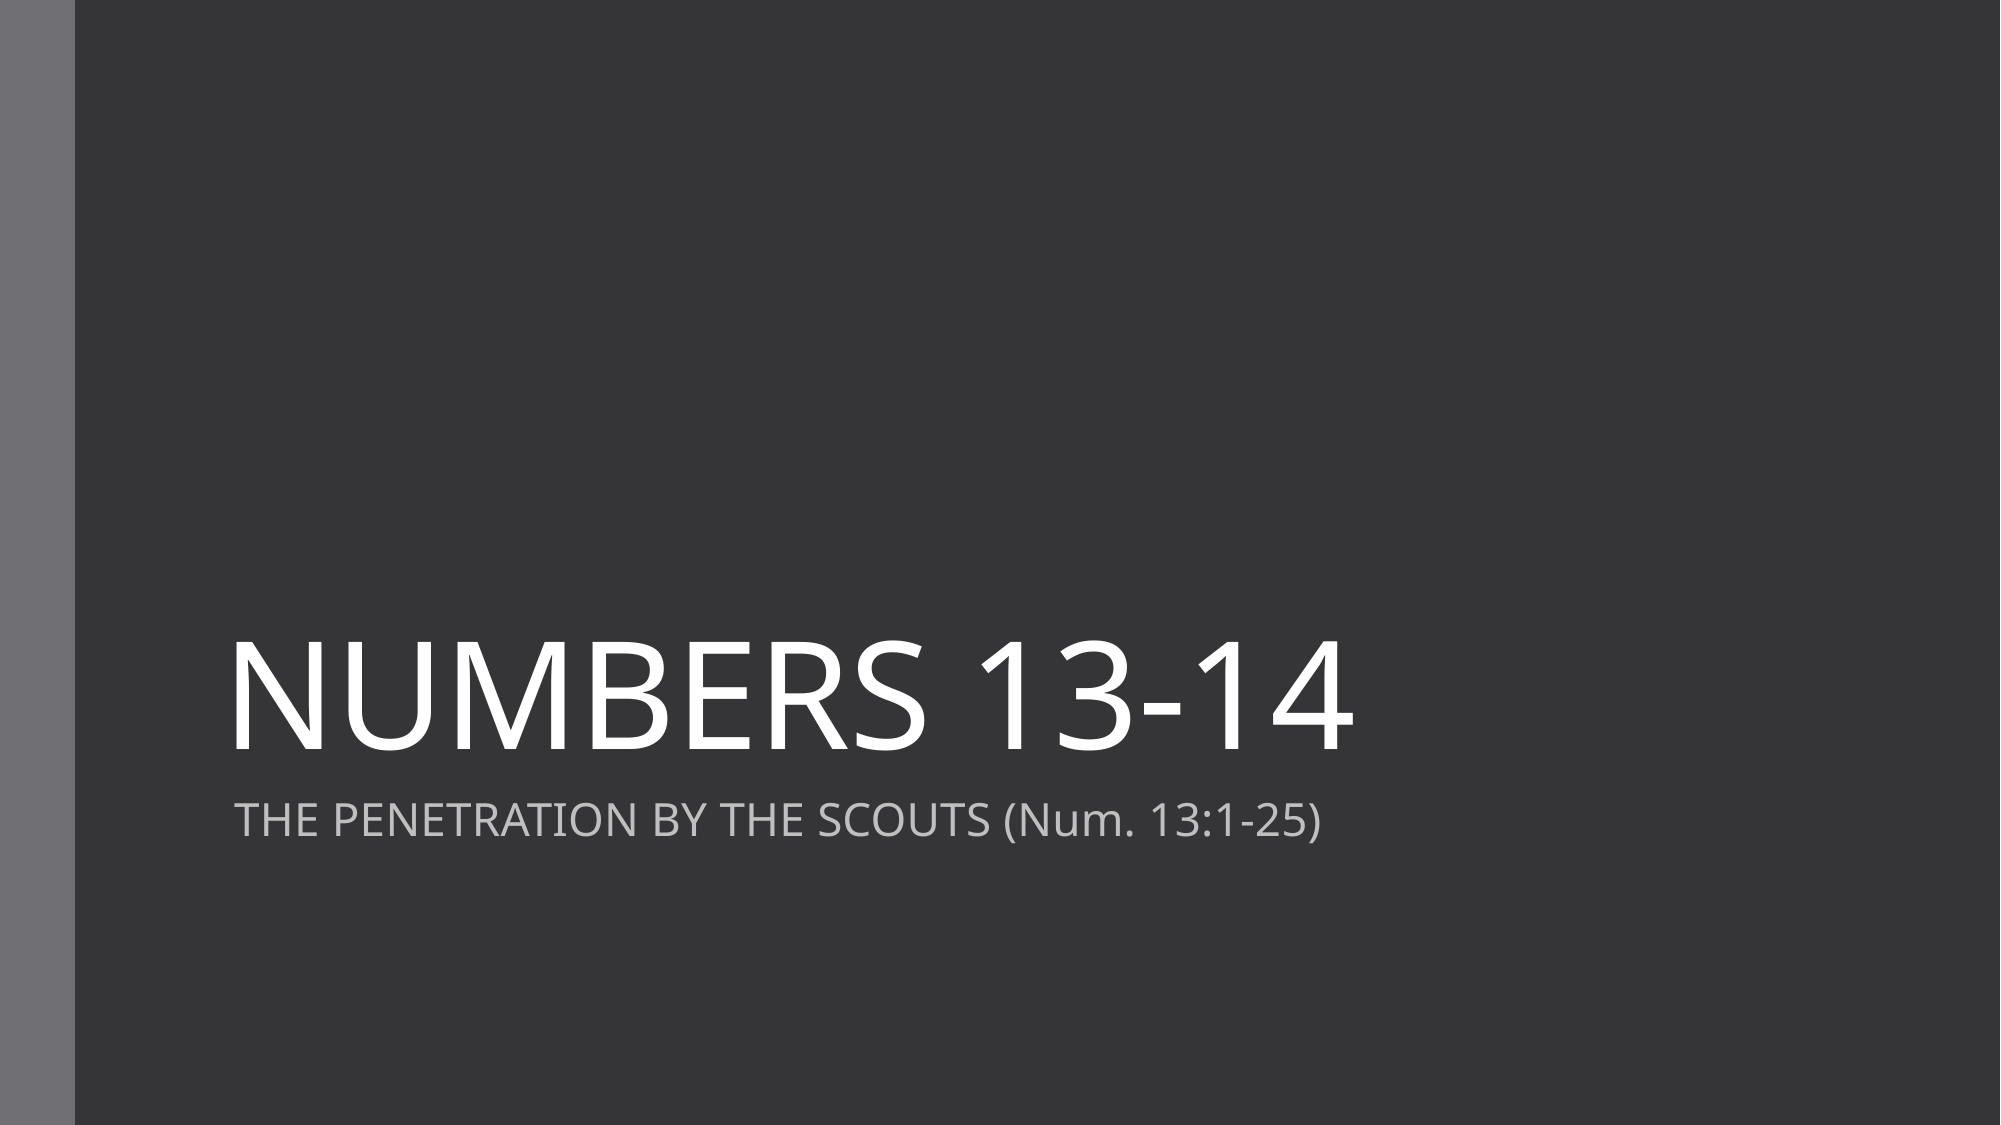

# NUMBERS 13-14
 THE PENETRATION BY THE SCOUTS (Num. 13:1-25)